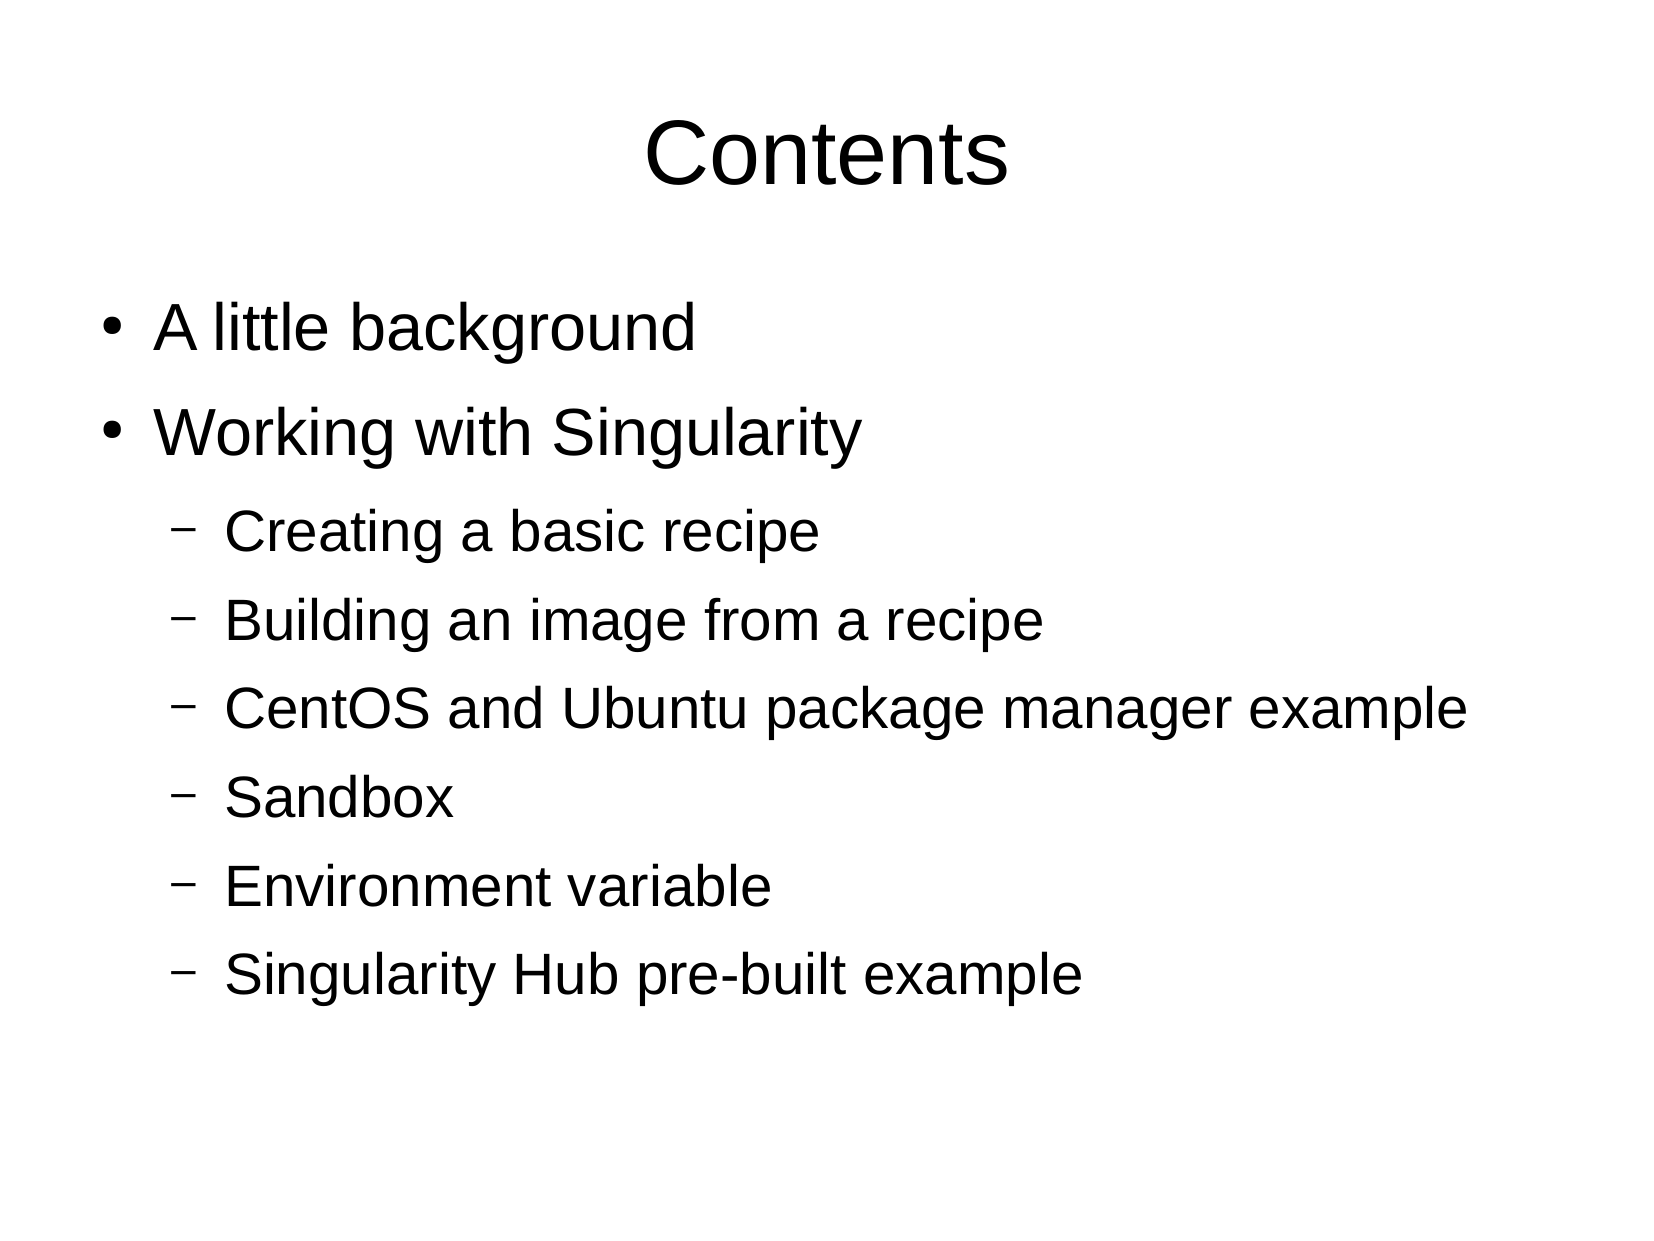

# Contents
A little background
Working with Singularity
Creating a basic recipe
Building an image from a recipe
CentOS and Ubuntu package manager example
Sandbox
Environment variable
Singularity Hub pre-built example